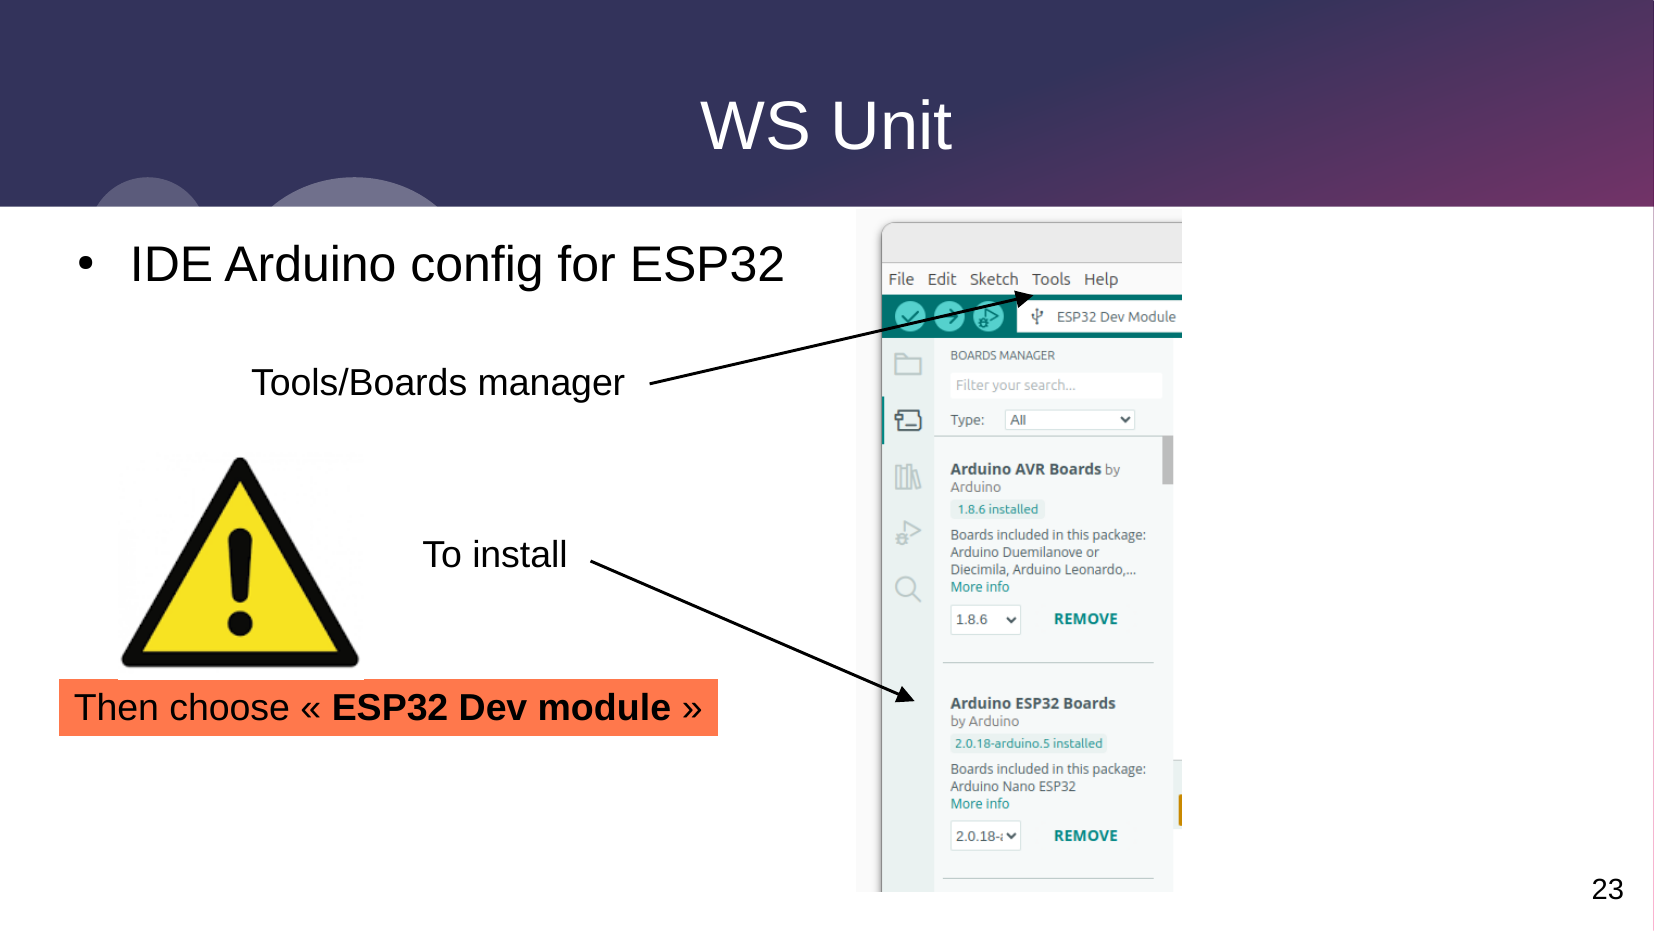

# WS Unit
IDE Arduino config for ESP32
Tools/Boards manager
To install
Then choose « ESP32 Dev module »